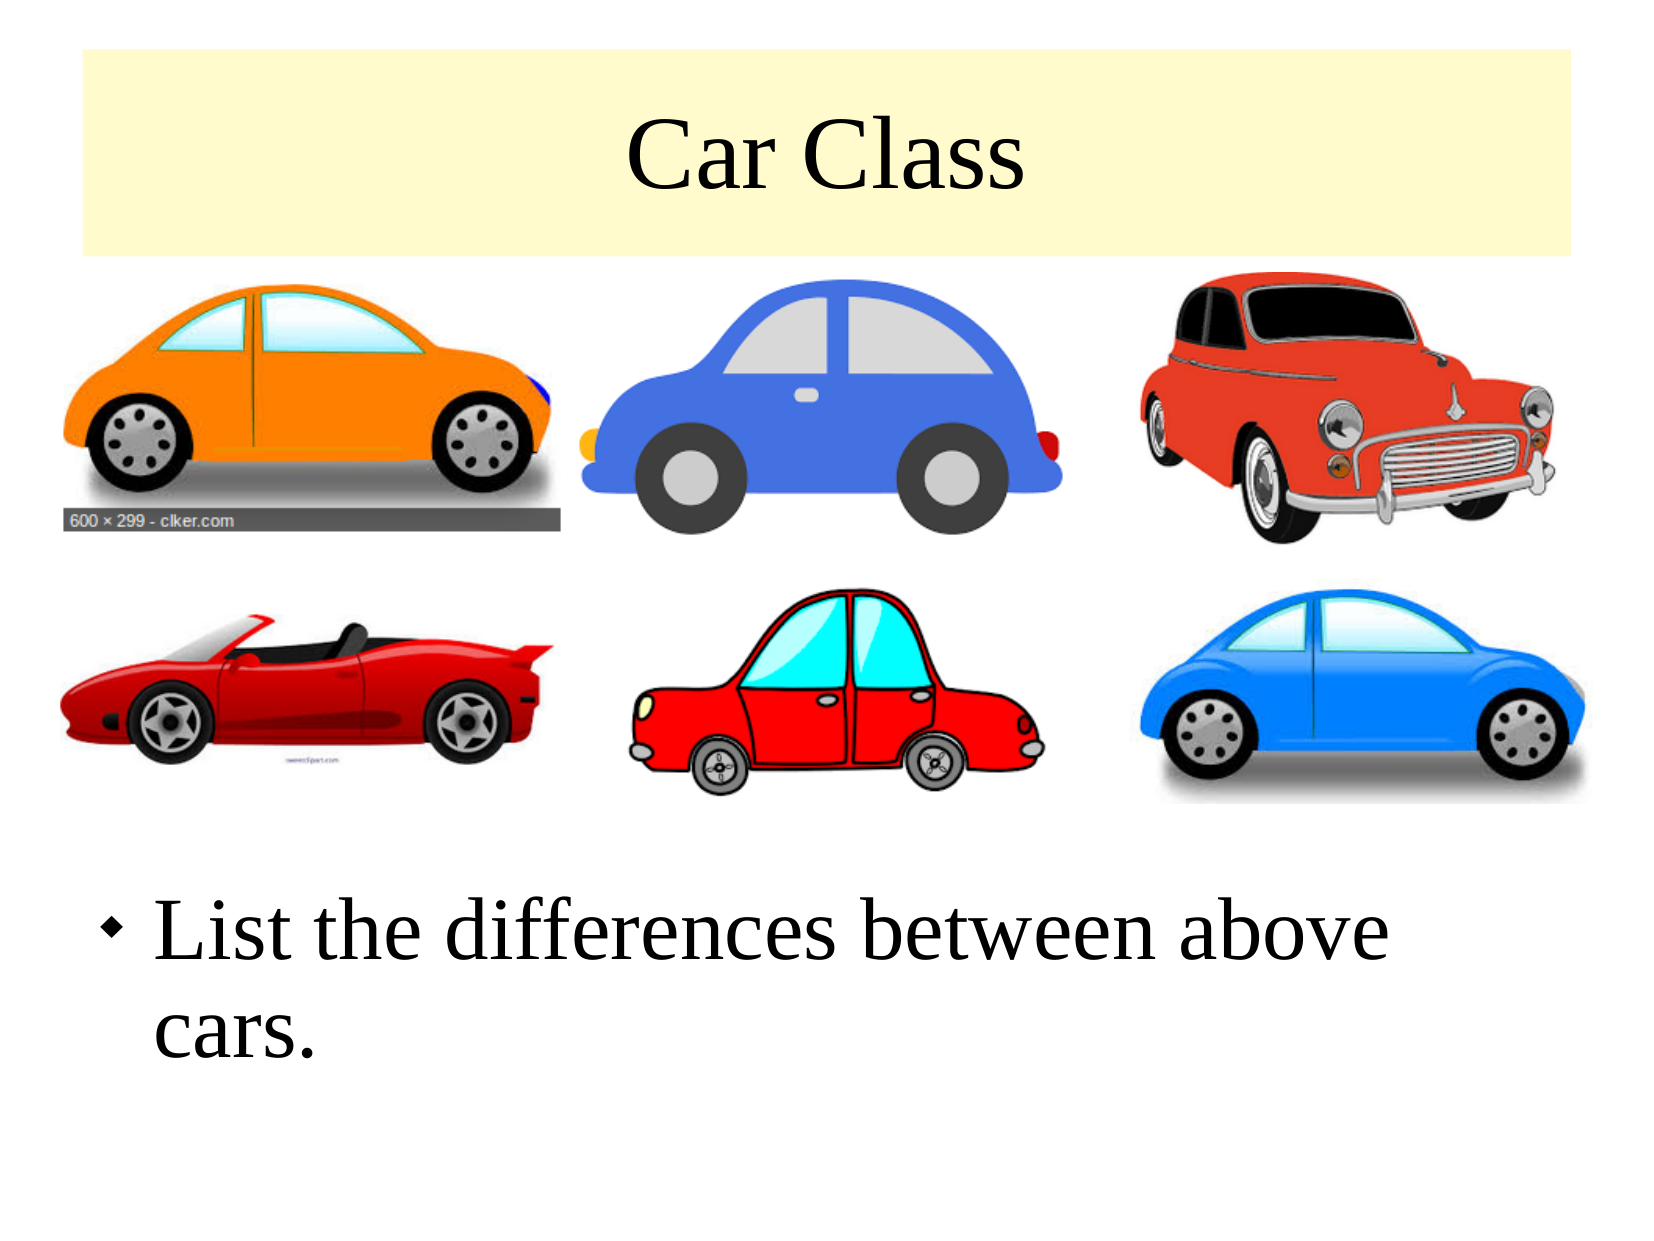

# Car Class
List the differences between above cars.